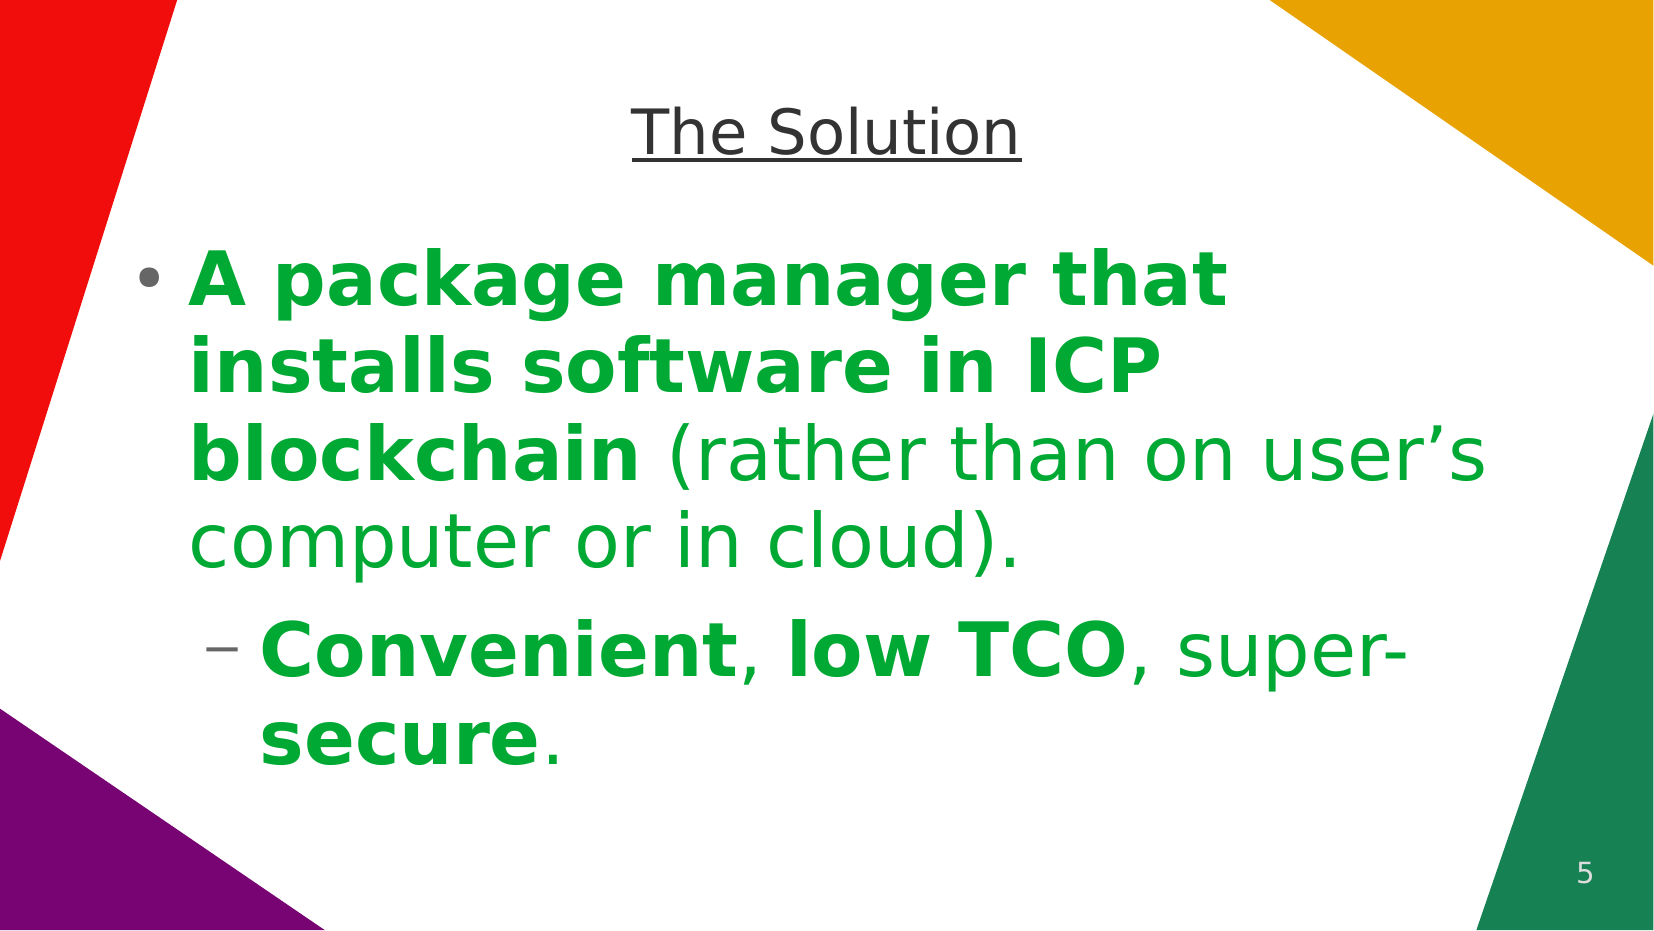

# The Solution
A package manager that installs software in ICP blockchain (rather than on user’s computer or in cloud).
Convenient, low TCO, super-secure.
5